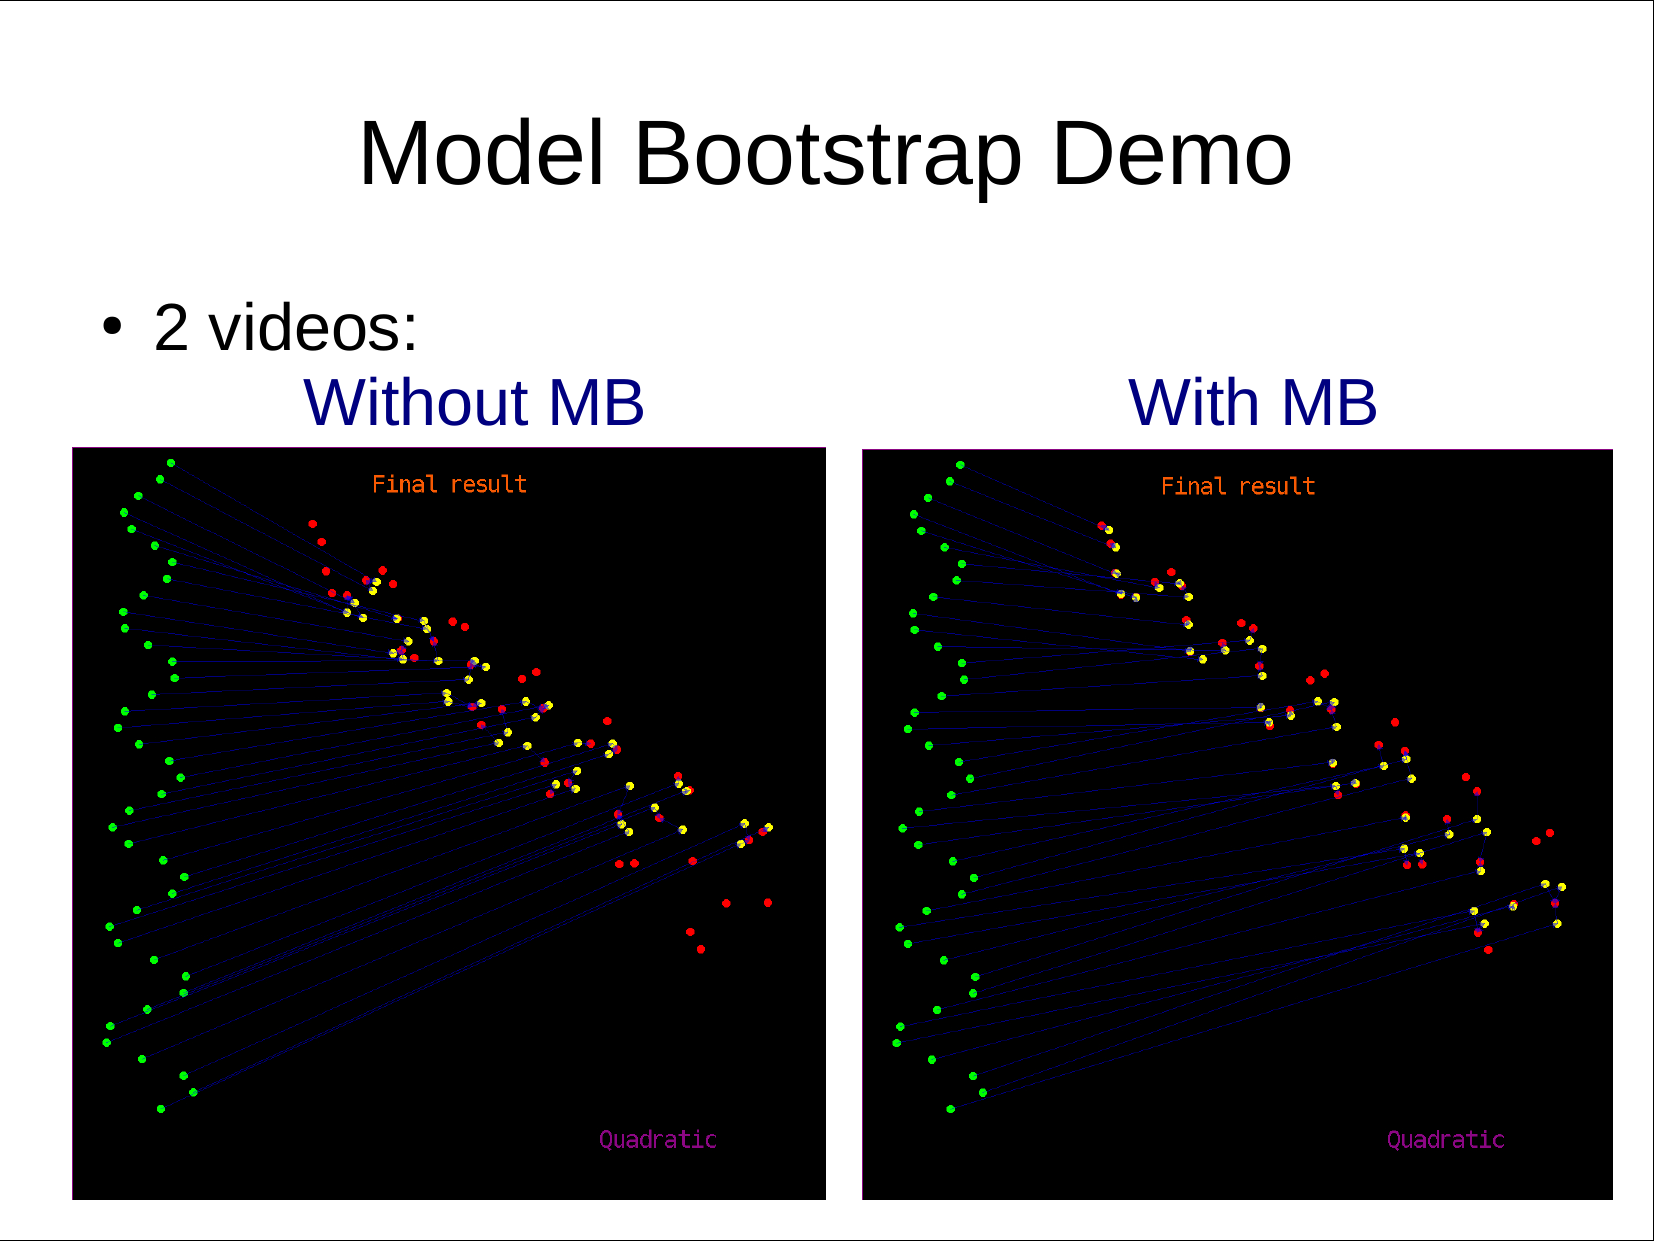

# Model Bootstrap Demo
2 videos:
 	Without MB							With MB